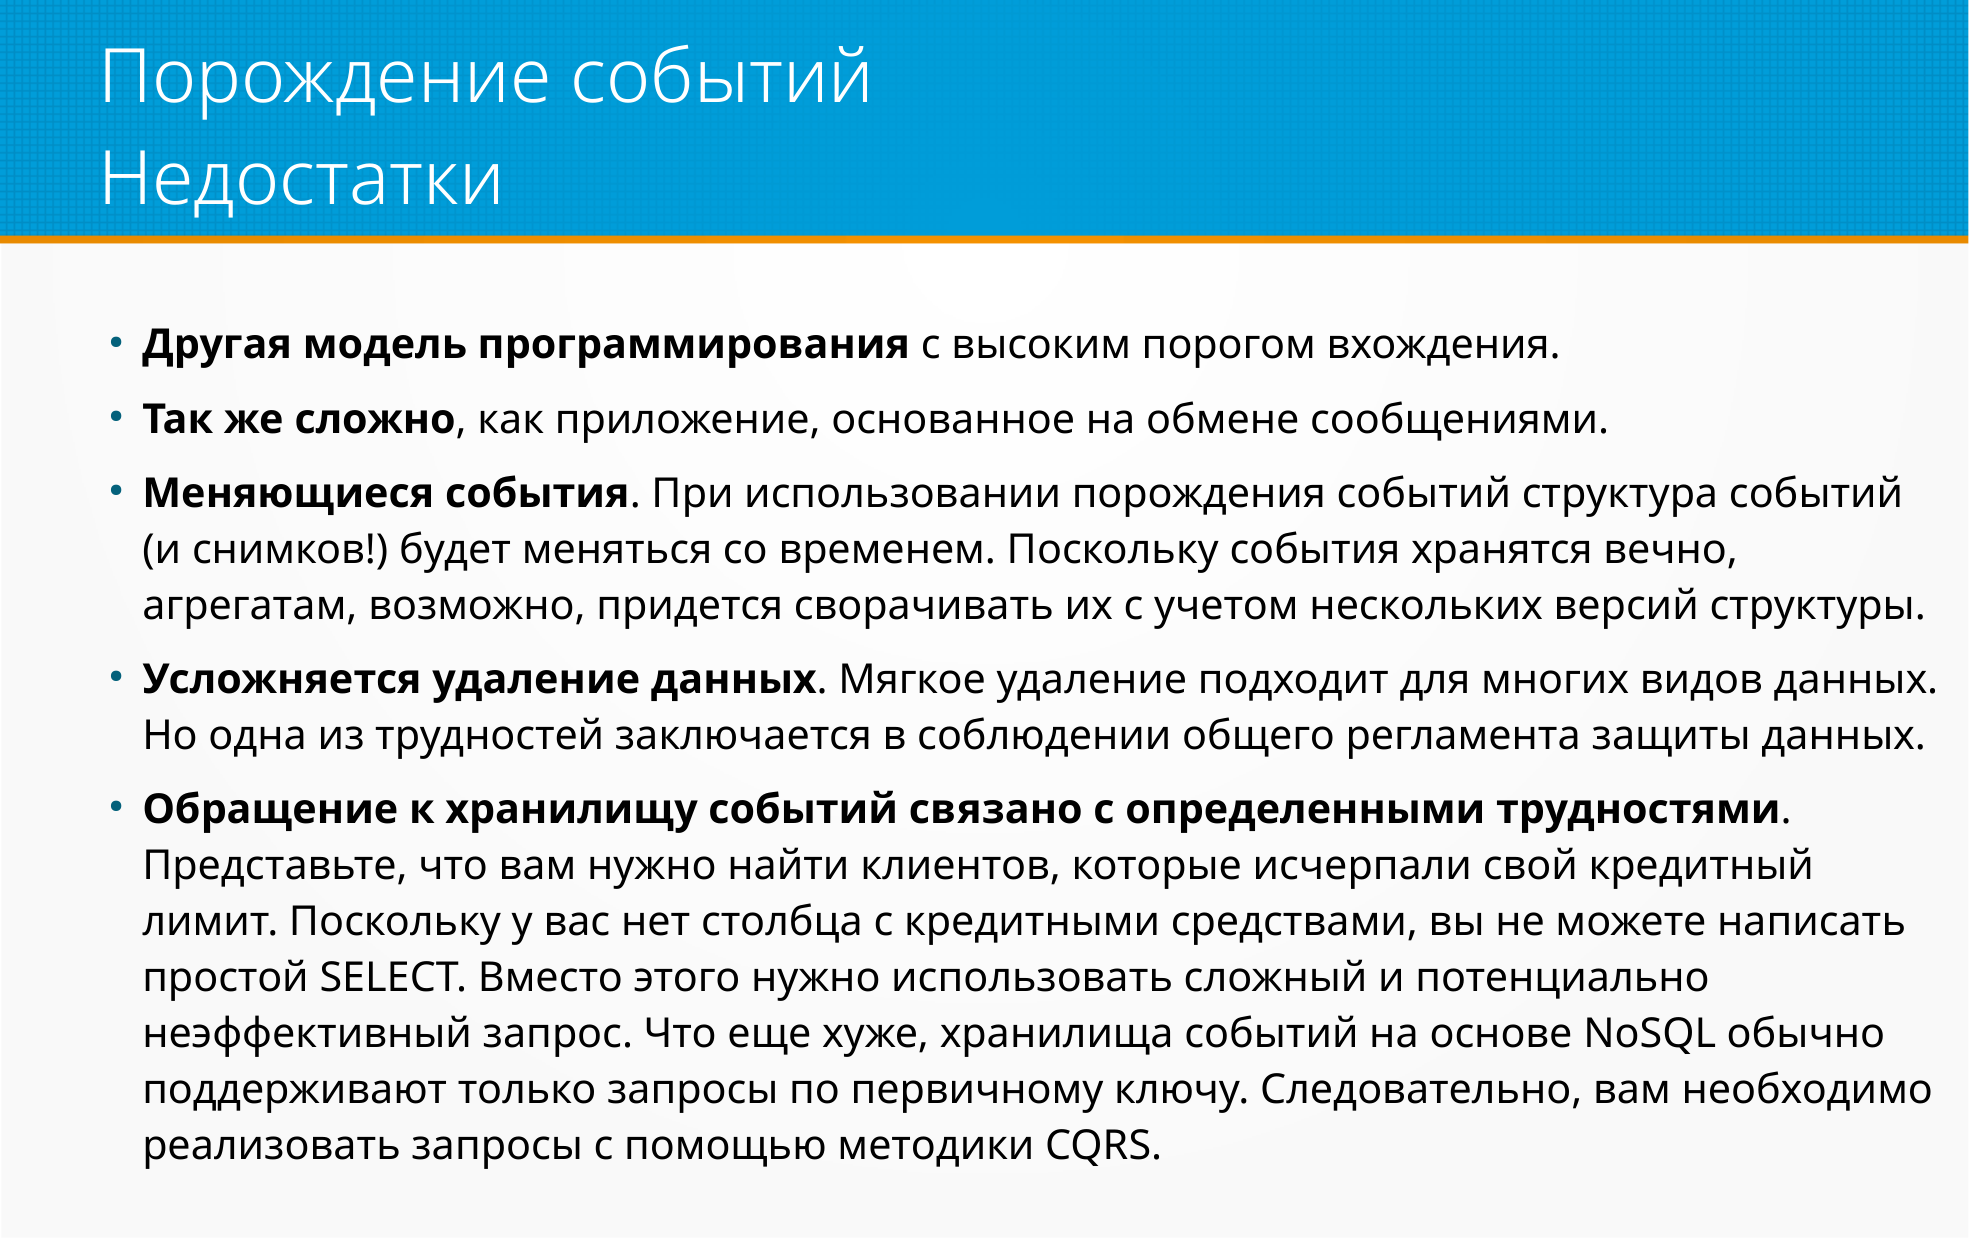

# Порождение событий Недостатки
Другая модель программирования с высоким порогом вхождения.
Так же сложно, как приложение, основанное на обмене сообщениями.
Меняющиеся события. При использовании порождения событий структура событий (и снимков!) будет меняться со временем. Поскольку события хранятся вечно, агрегатам, возможно, придется сворачивать их с учетом нескольких версий структуры.
Усложняется удаление данных. Мягкое удаление подходит для многих видов данных. Но одна из трудностей заключается в соблюдении общего регламента защиты данных.
Обращение к хранилищу событий связано с определенными трудностями. Представьте, что вам нужно найти клиентов, которые исчерпали свой кредитный лимит. Поскольку у вас нет столбца с кредитными средствами, вы не можете написать простой SELECT. Вместо этого нужно использовать сложный и потенциально неэффективный запрос. Что еще хуже, хранилища событий на основе NoSQL обычно поддерживают только запросы по первичному ключу. Следовательно, вам необходимо реализовать запросы с помощью методики CQRS.